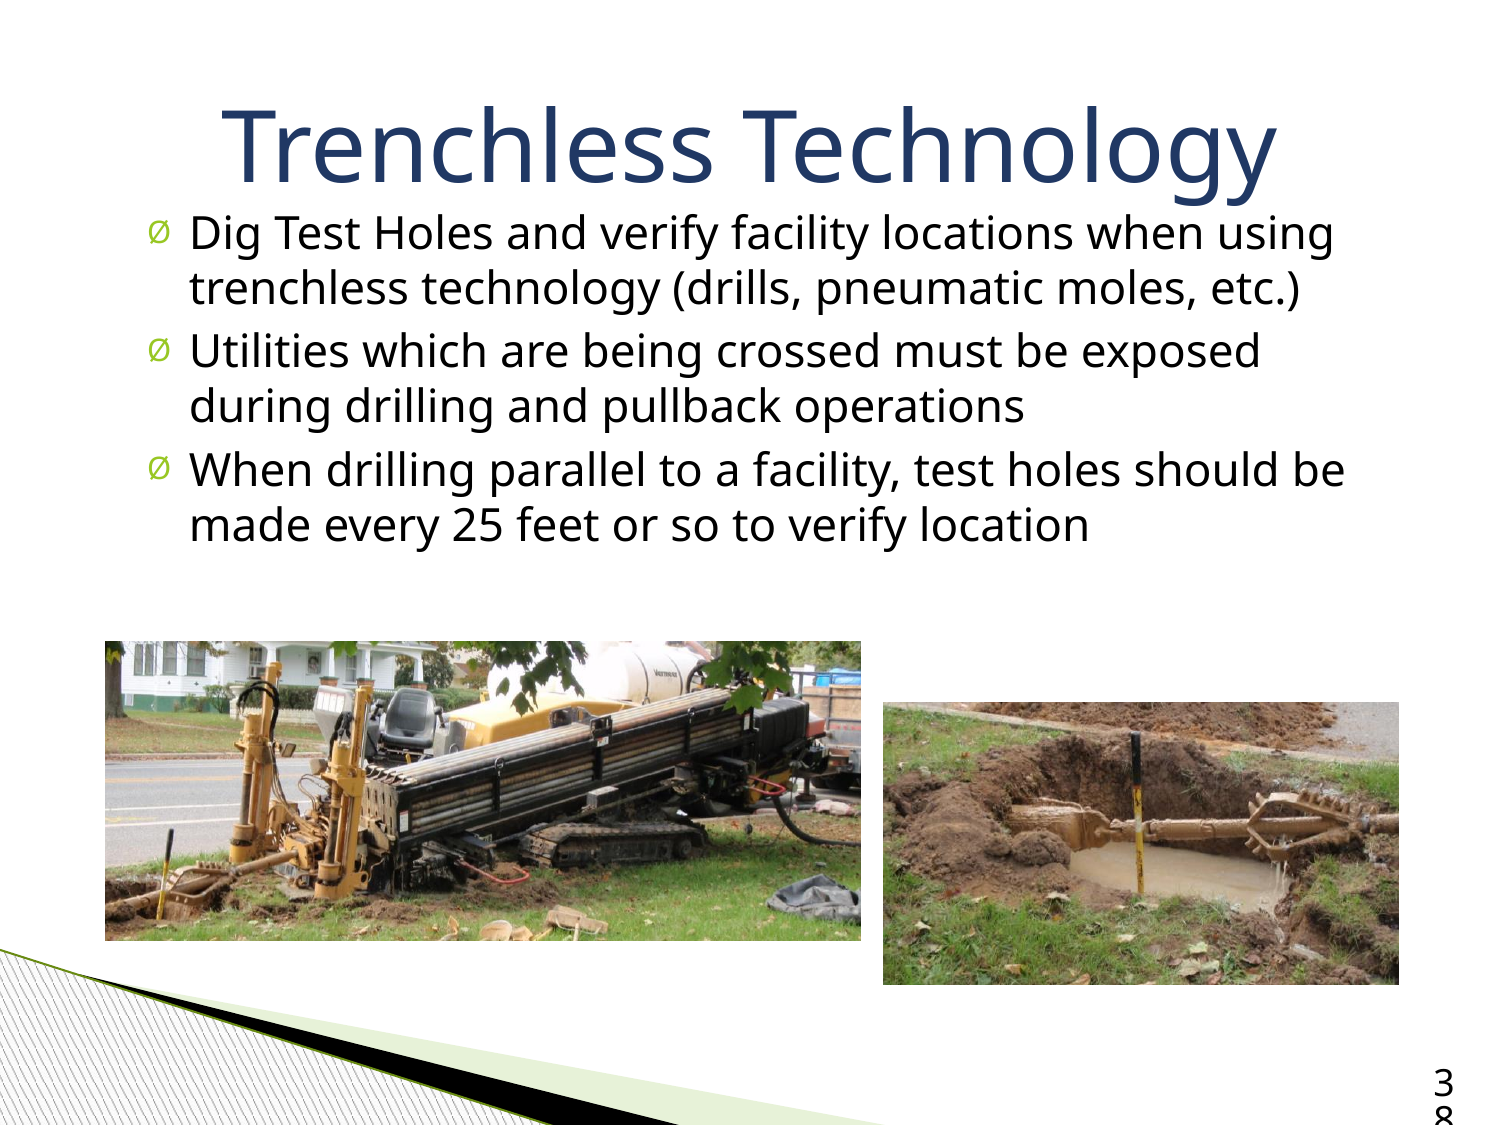

Trenchless Technology
# Dig Test Holes and verify facility locations when using trenchless technology (drills, pneumatic moles, etc.)
Utilities which are being crossed must be exposed during drilling and pullback operations
When drilling parallel to a facility, test holes should be made every 25 feet or so to verify location